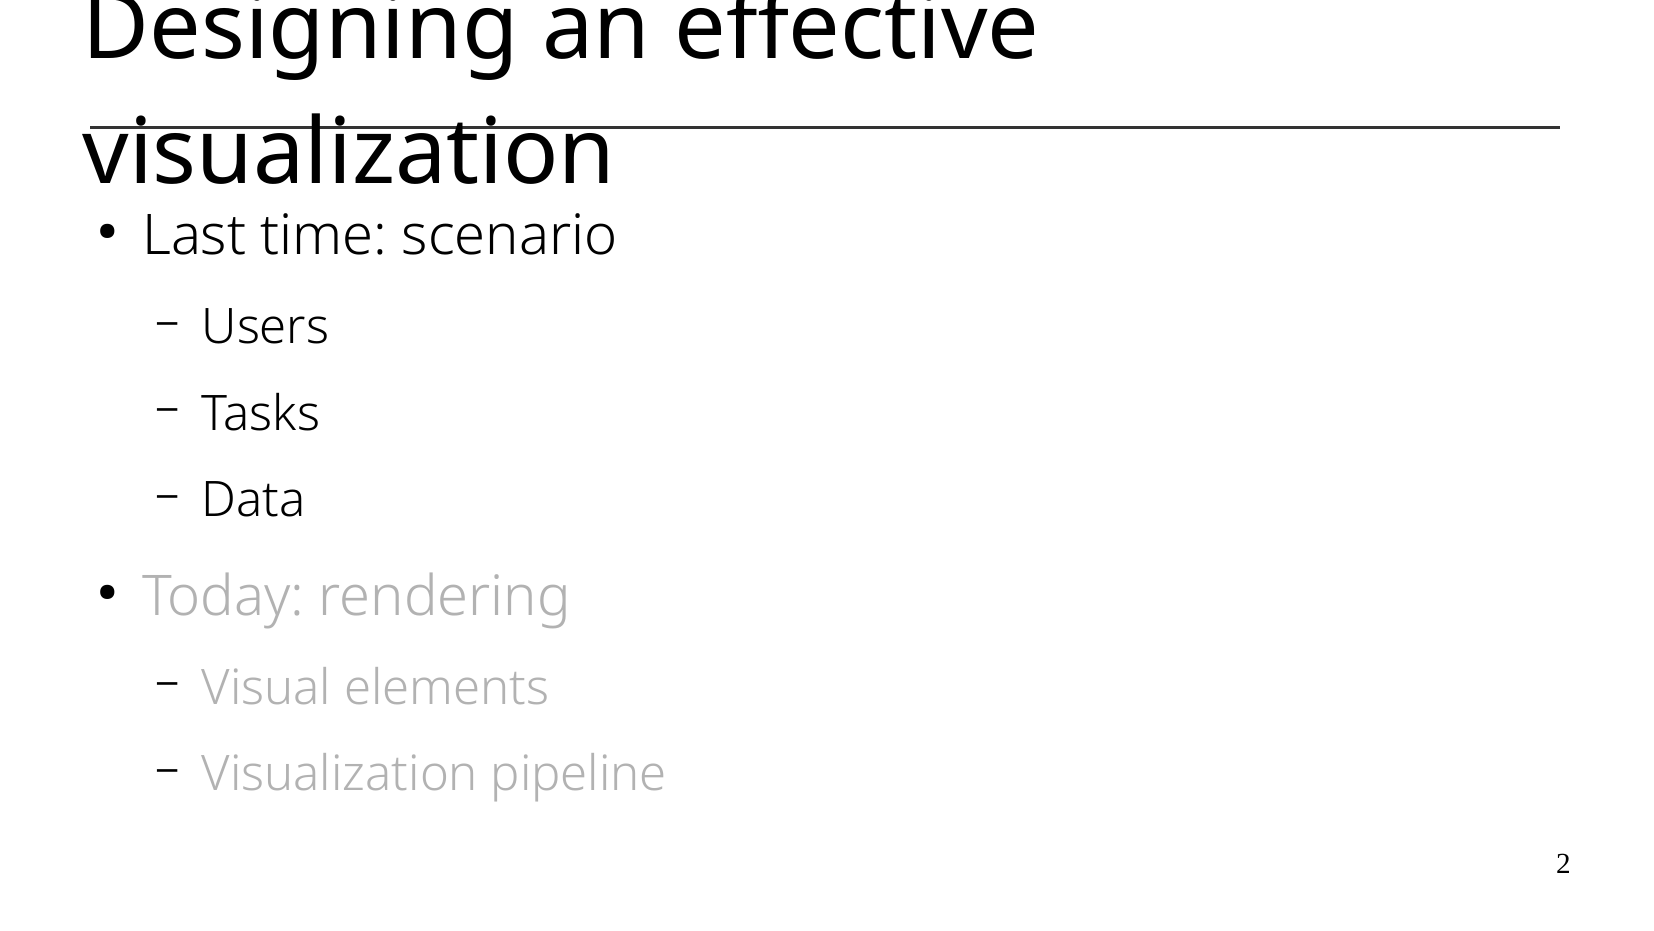

# Designing an effective visualization
Last time: scenario
Users
Tasks
Data
Today: rendering
Visual elements
Visualization pipeline
2